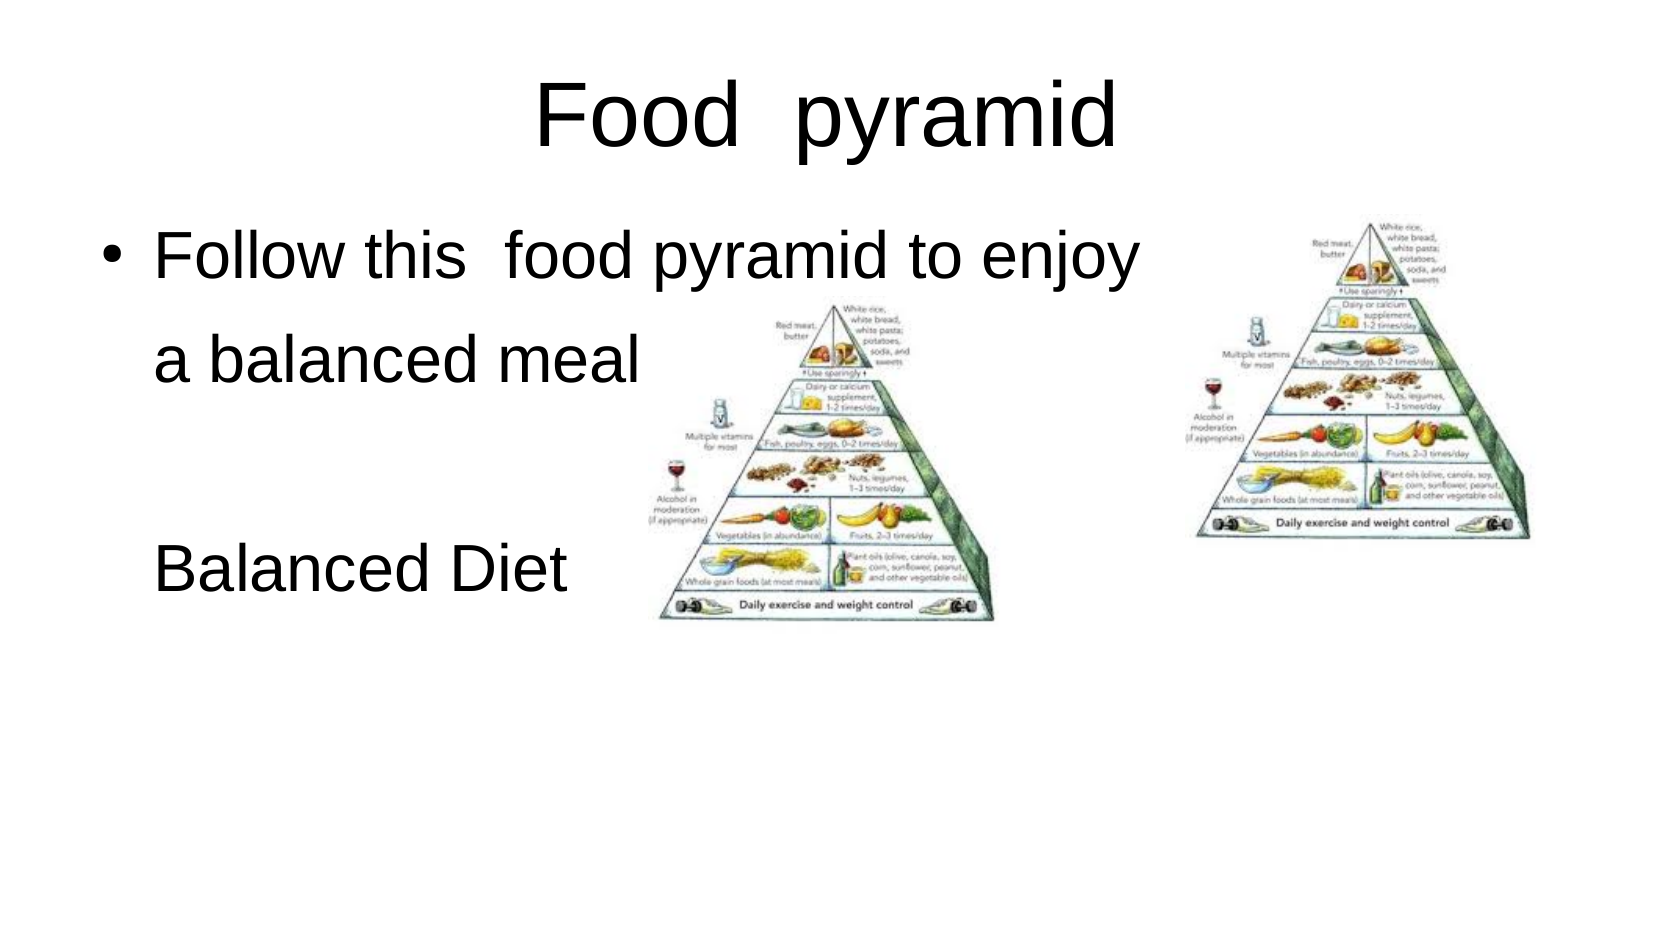

# Food pyramid
Follow this food pyramid to enjoy
a balanced meal
Balanced Diet